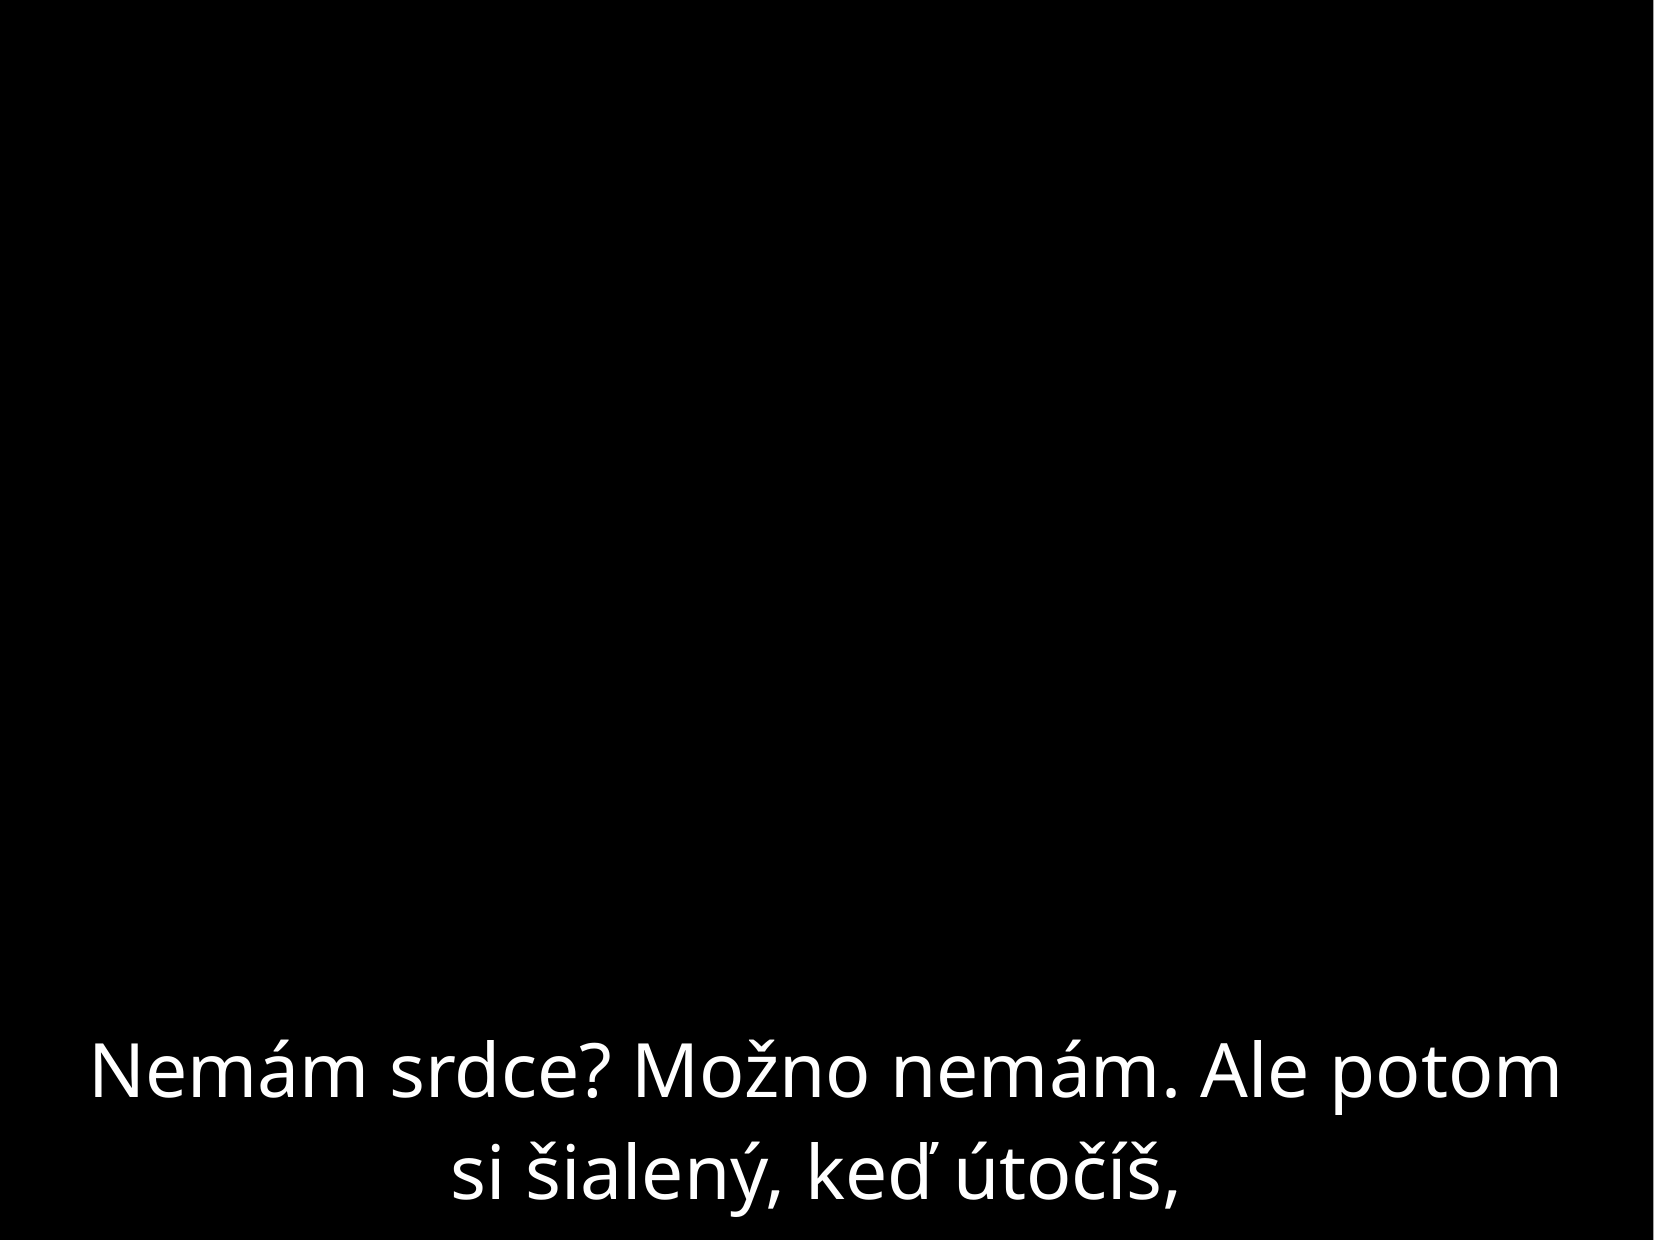

# Nemám srdce? Možno nemám. Ale potom si šialený, keď útočíš,